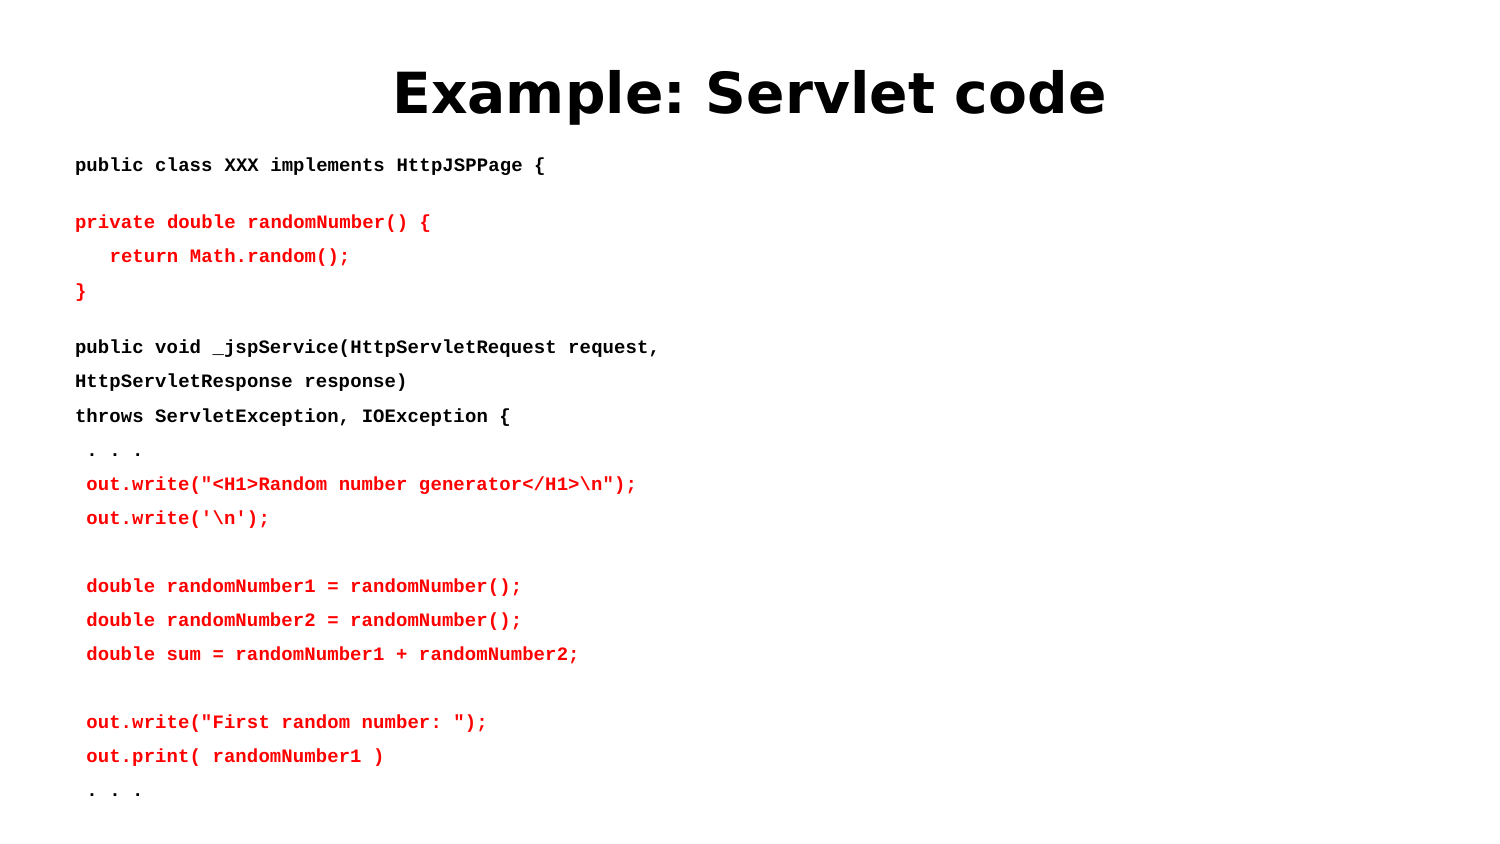

# Example: Servlet code
public class XXX implements HttpJSPPage {
private double randomNumber() {
 return Math.random();
}
public void _jspService(HttpServletRequest request,
HttpServletResponse response)
throws ServletException, IOException {
 . . .
 out.write("<H1>Random number generator</H1>\n");
 out.write('\n');
 double randomNumber1 = randomNumber();
 double randomNumber2 = randomNumber();
 double sum = randomNumber1 + randomNumber2;
 out.write("First random number: ");
 out.print( randomNumber1 )
 . . .